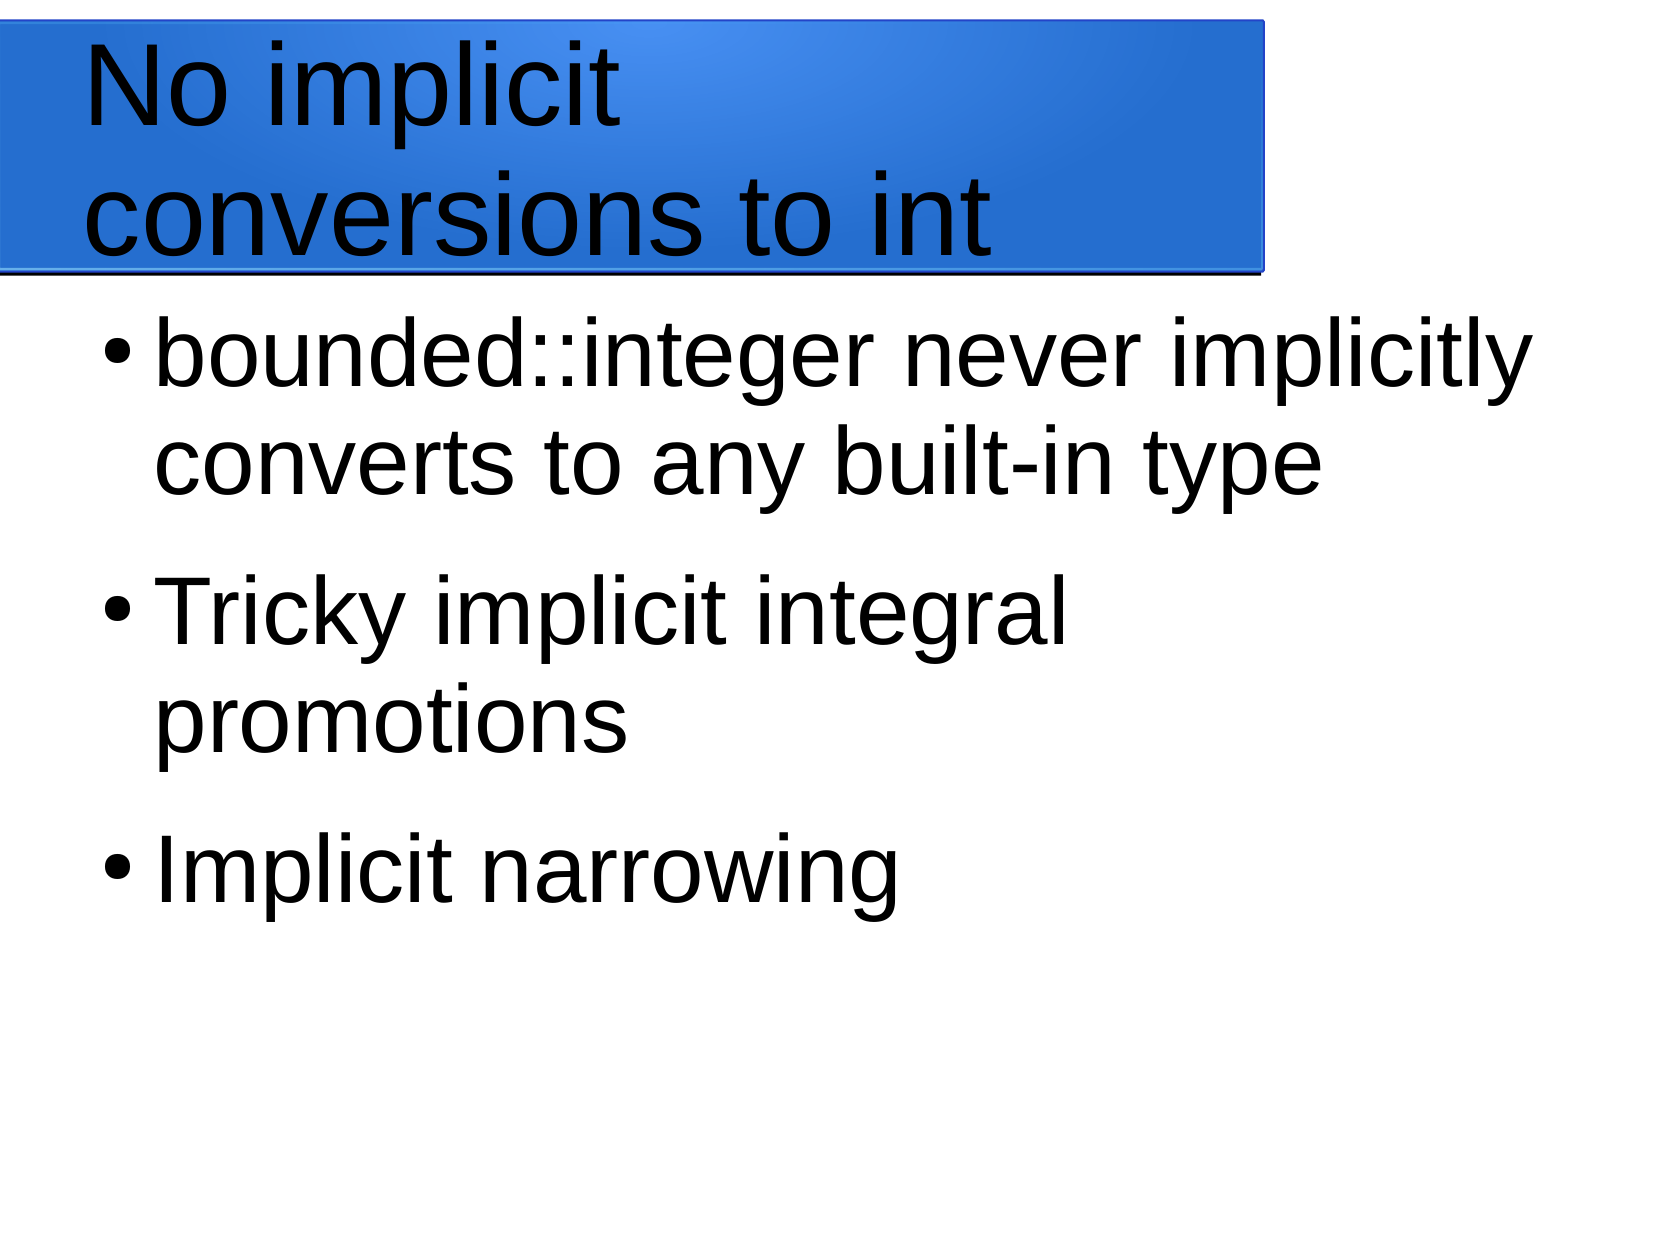

# No implicit conversions to int
bounded::integer never implicitly converts to any built-in type
Tricky implicit integral promotions
Implicit narrowing